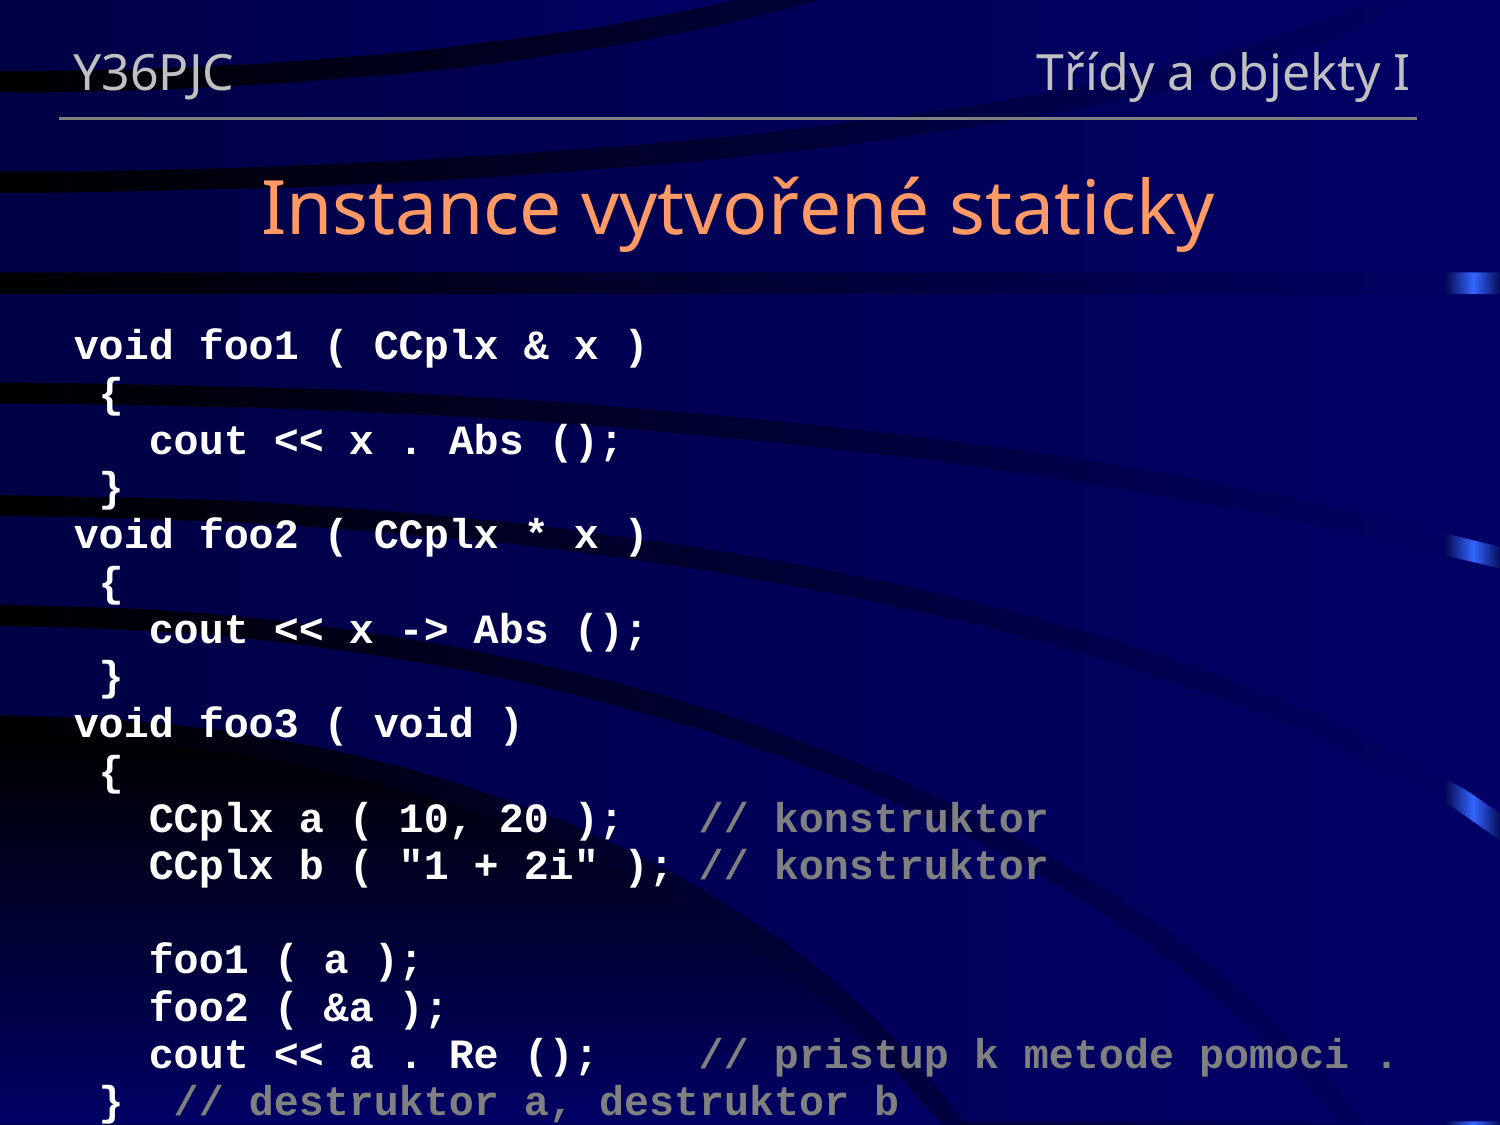

Y36PJC
Třídy a objekty I
Instance vytvořené staticky
void foo1 ( CCplx & x )
 {
 cout << x . Abs ();
 }
void foo2 ( CCplx * x )
 {
 cout << x -> Abs ();
 }
void foo3 ( void )
 {
 CCplx a ( 10, 20 ); // konstruktor
 CCplx b ( "1 + 2i" ); // konstruktor
 foo1 ( a );
 foo2 ( &a );
 cout << a . Re (); // pristup k metode pomoci .
 } // destruktor a, destruktor b